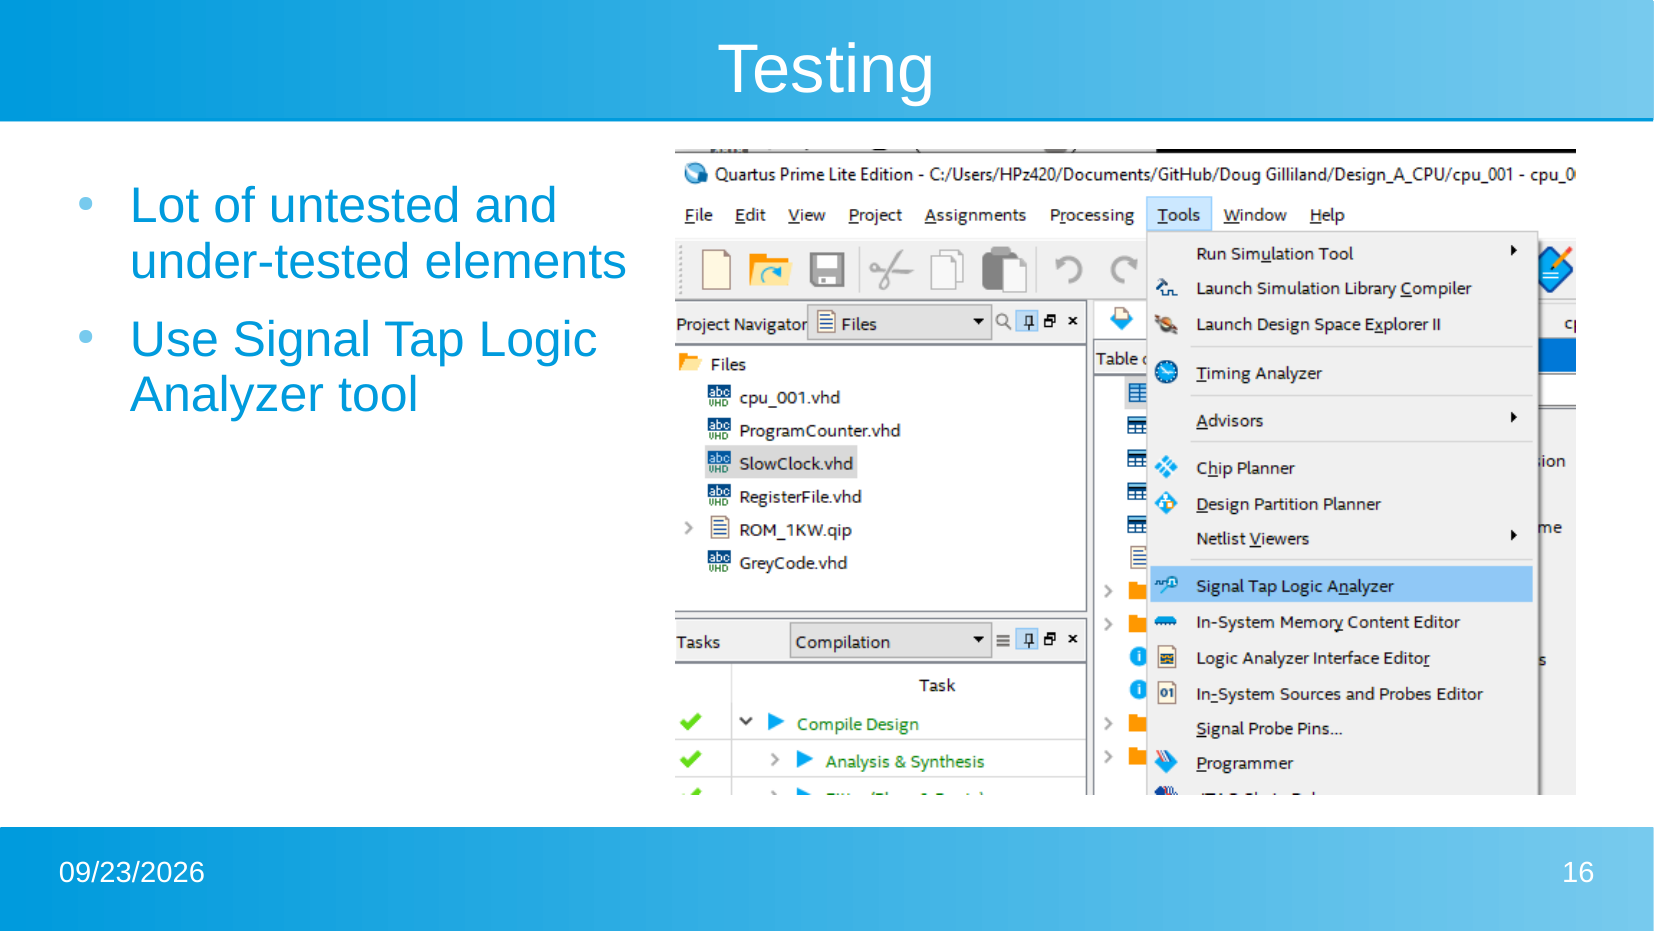

# Testing
Lot of untested and under-tested elements
Use Signal Tap Logic Analyzer tool
16